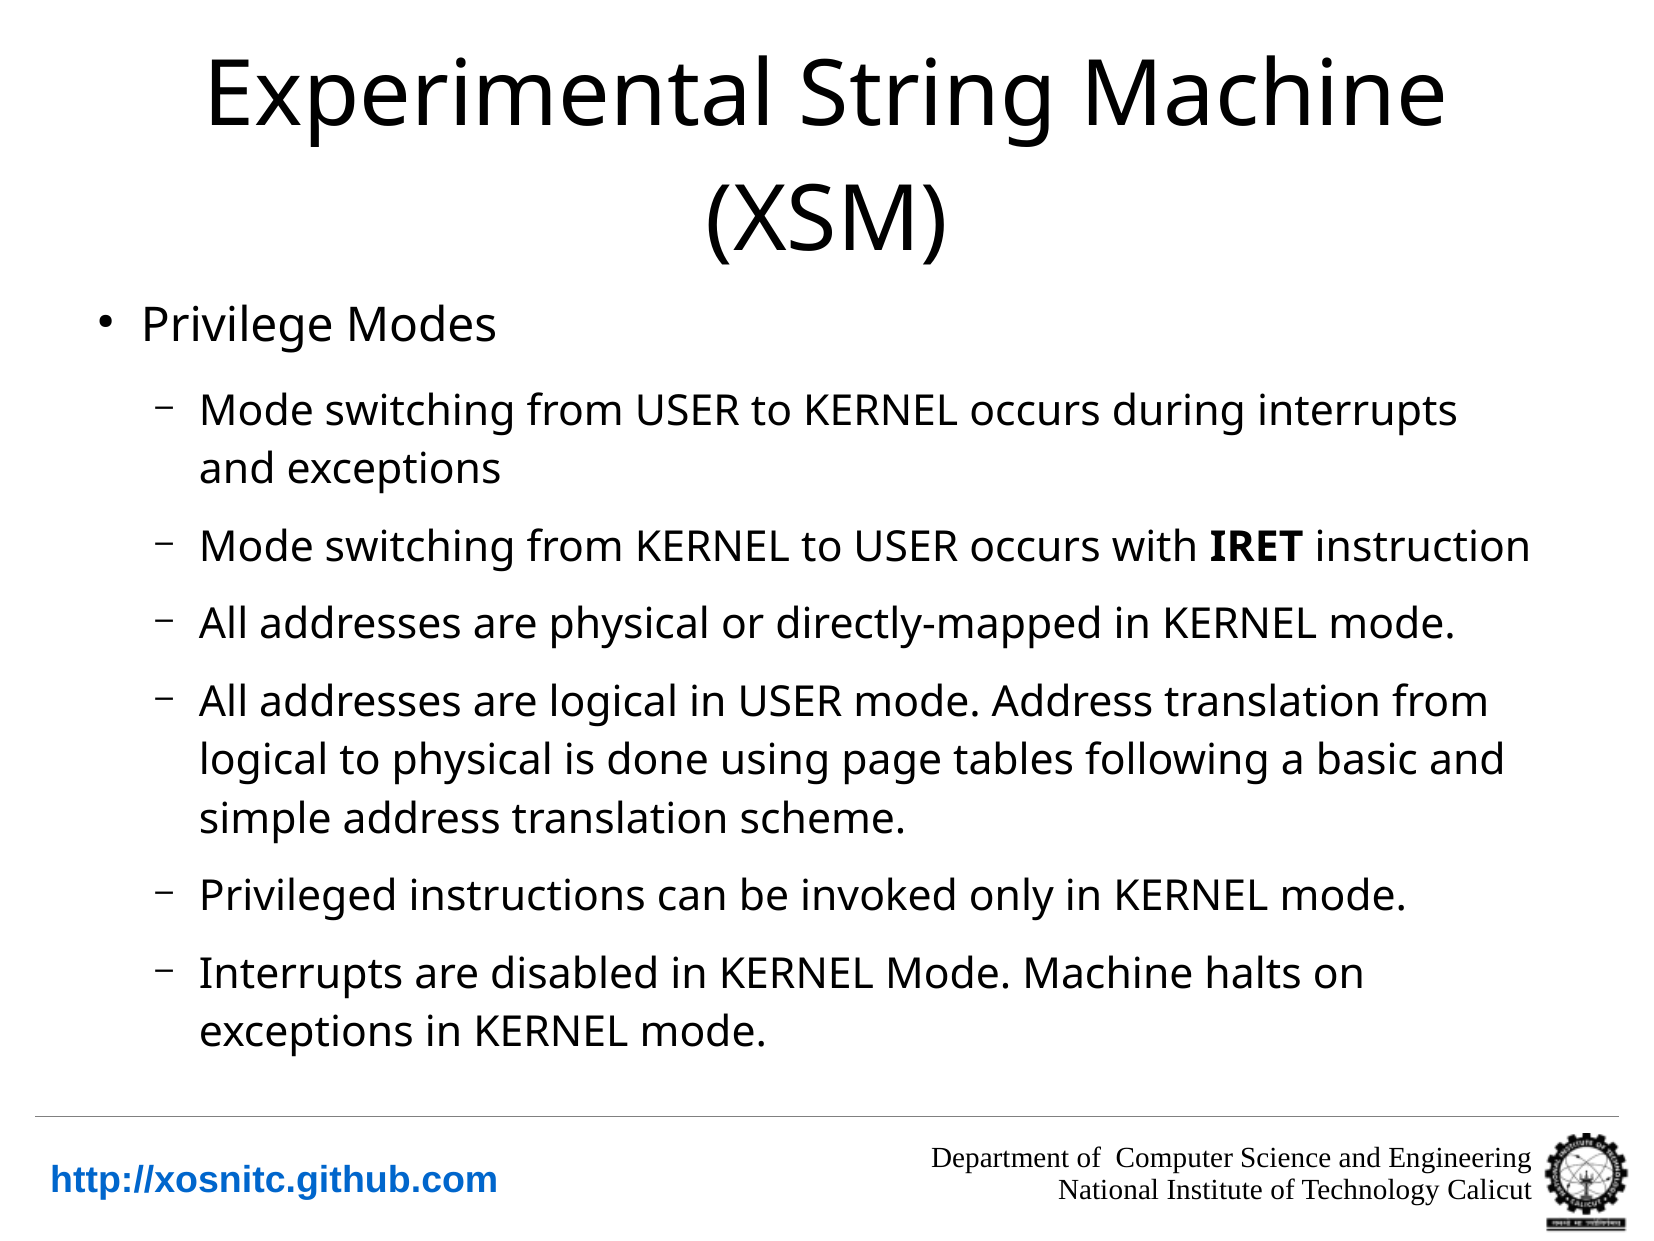

# Experimental String Machine (XSM)
Privilege Modes
Mode switching from USER to KERNEL occurs during interrupts and exceptions
Mode switching from KERNEL to USER occurs with IRET instruction
All addresses are physical or directly-mapped in KERNEL mode.
All addresses are logical in USER mode. Address translation from logical to physical is done using page tables following a basic and simple address translation scheme.
Privileged instructions can be invoked only in KERNEL mode.
Interrupts are disabled in KERNEL Mode. Machine halts on exceptions in KERNEL mode.